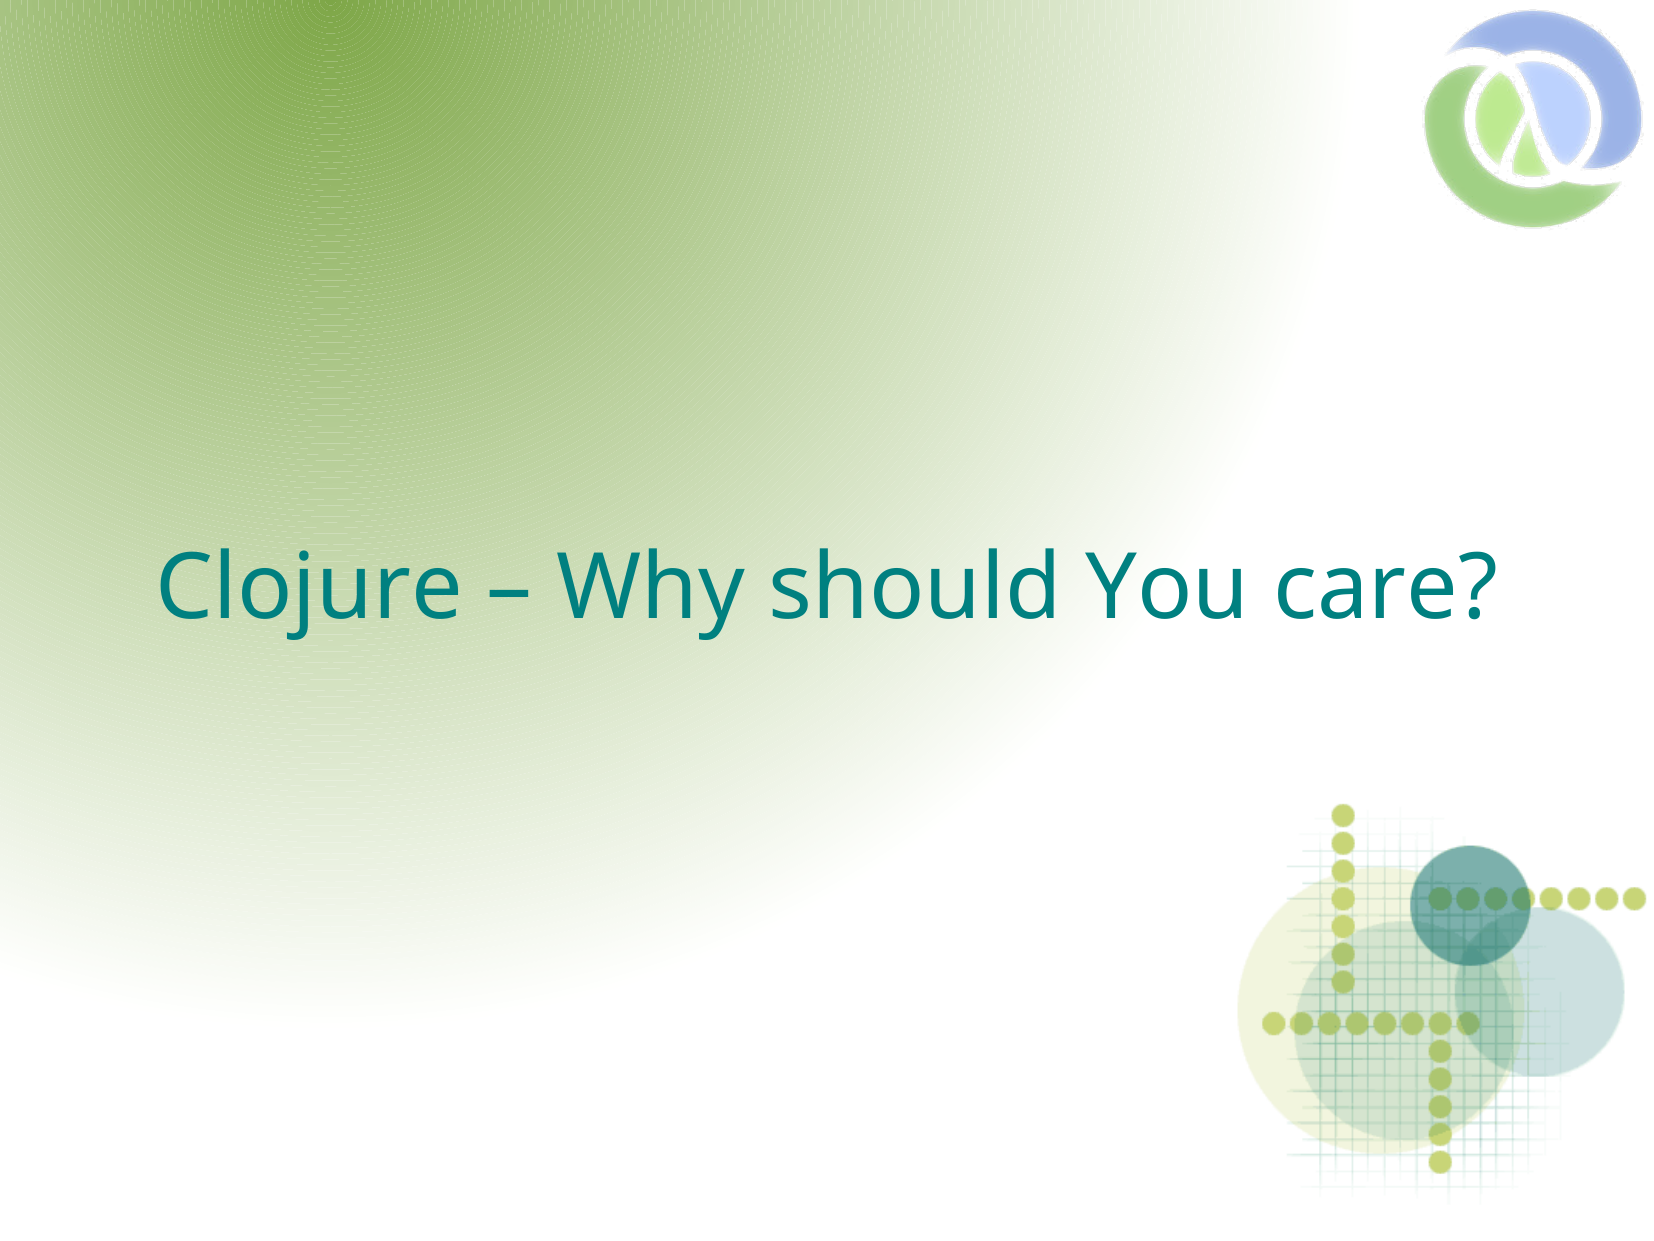

# Clojure – Why should You care?